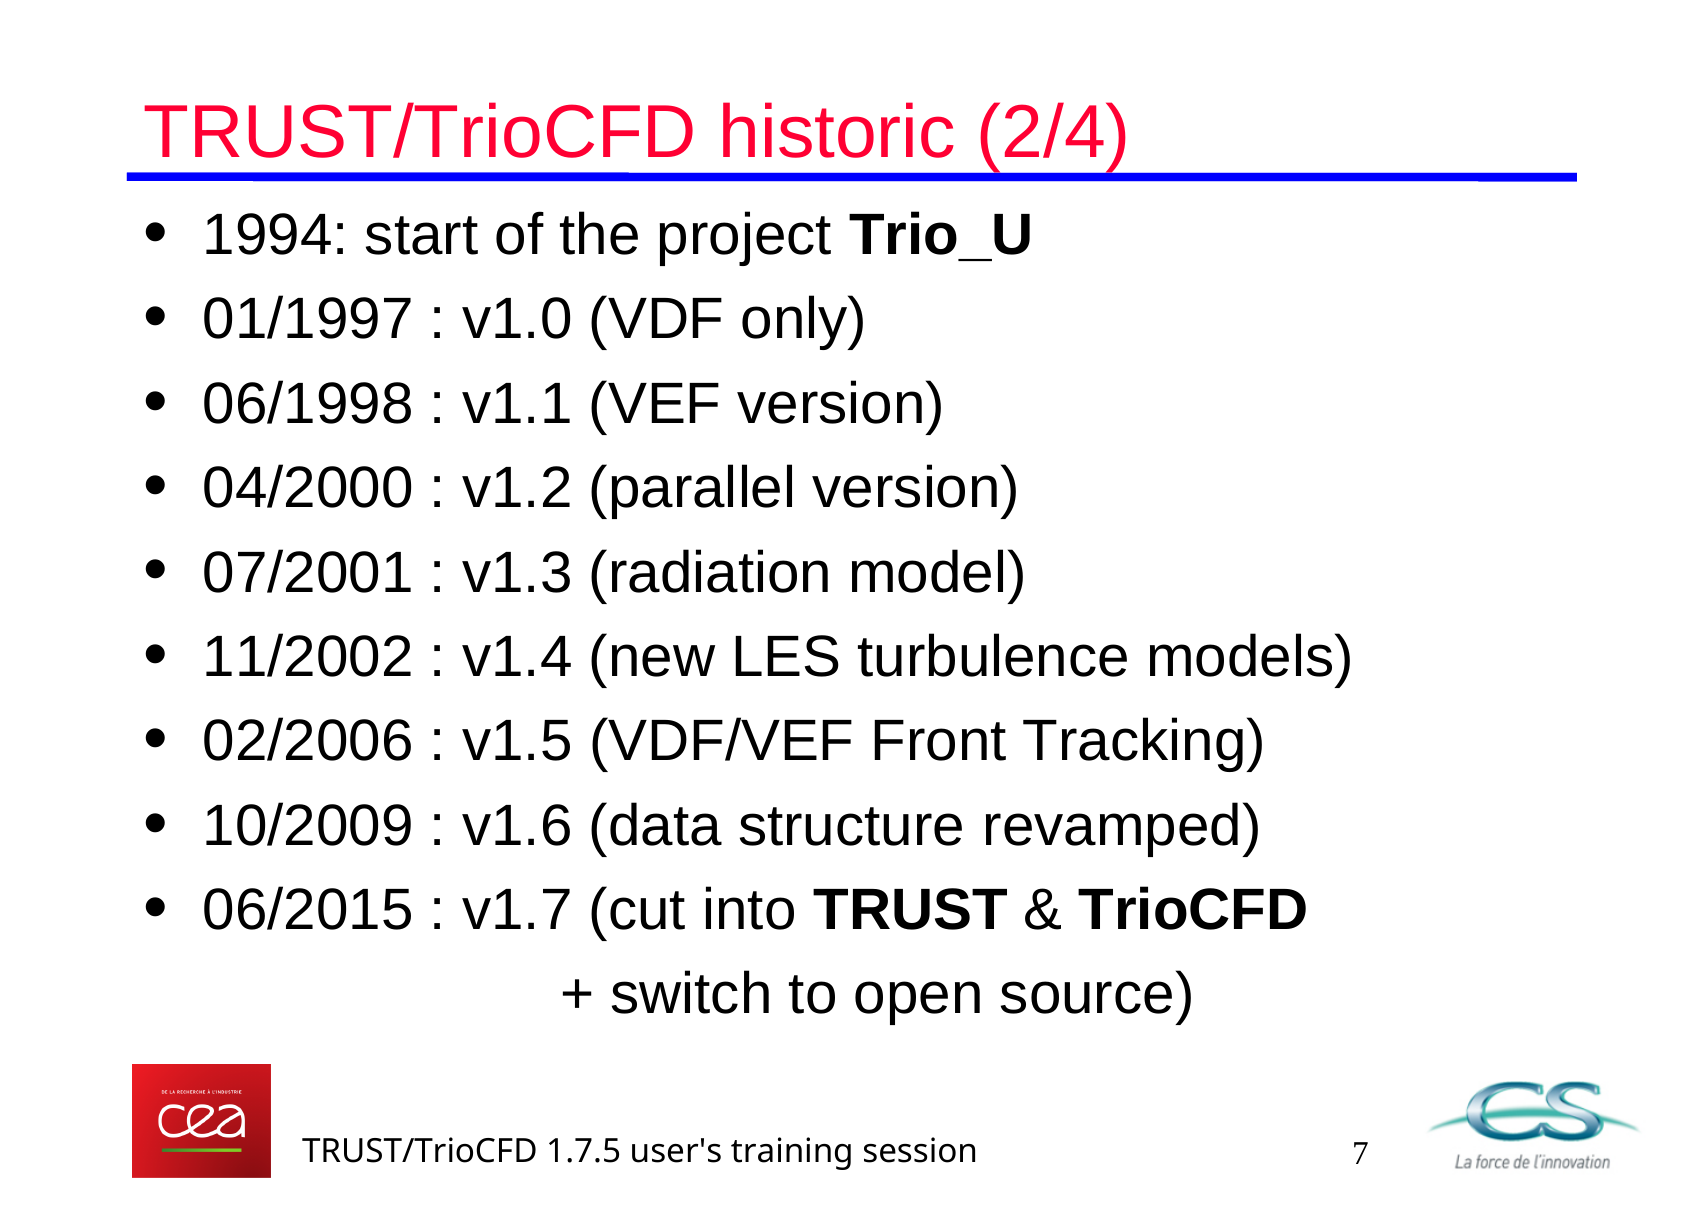

# TRUST/TrioCFD historic (2/4)
1994: start of the project Trio_U
01/1997 : v1.0 (VDF only)
06/1998 : v1.1 (VEF version)
04/2000 : v1.2 (parallel version)
07/2001 : v1.3 (radiation model)
11/2002 : v1.4 (new LES turbulence models)
02/2006 : v1.5 (VDF/VEF Front Tracking)
10/2009 : v1.6 (data structure revamped)
06/2015 : v1.7 (cut into TRUST & TrioCFD
 + switch to open source)
TRUST/TrioCFD 1.7.5 user's training session
7